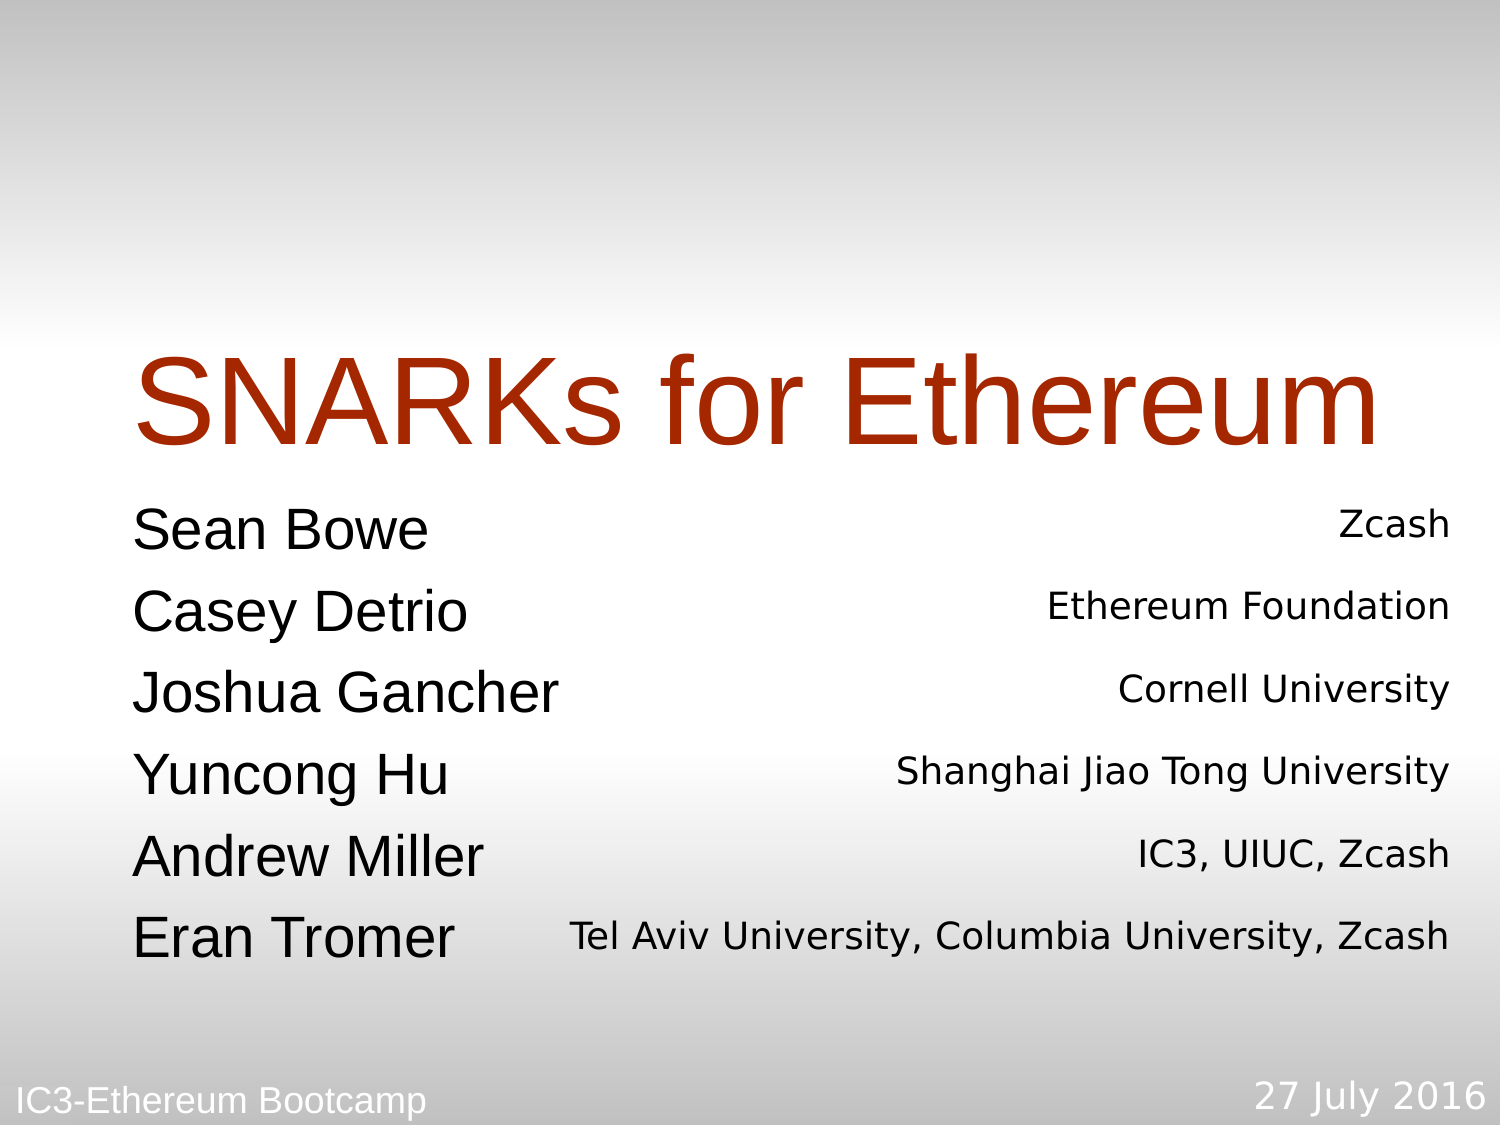

# SNARKs for Ethereum
Sean Bowe
Casey Detrio
Joshua Gancher
Yuncong Hu
Andrew Miller
Eran Tromer
Zcash
Ethereum Foundation
Cornell University
Shanghai Jiao Tong University
IC3, UIUC, Zcash
Tel Aviv University, Columbia University, Zcash
27 July 2016
IC3-Ethereum Bootcamp